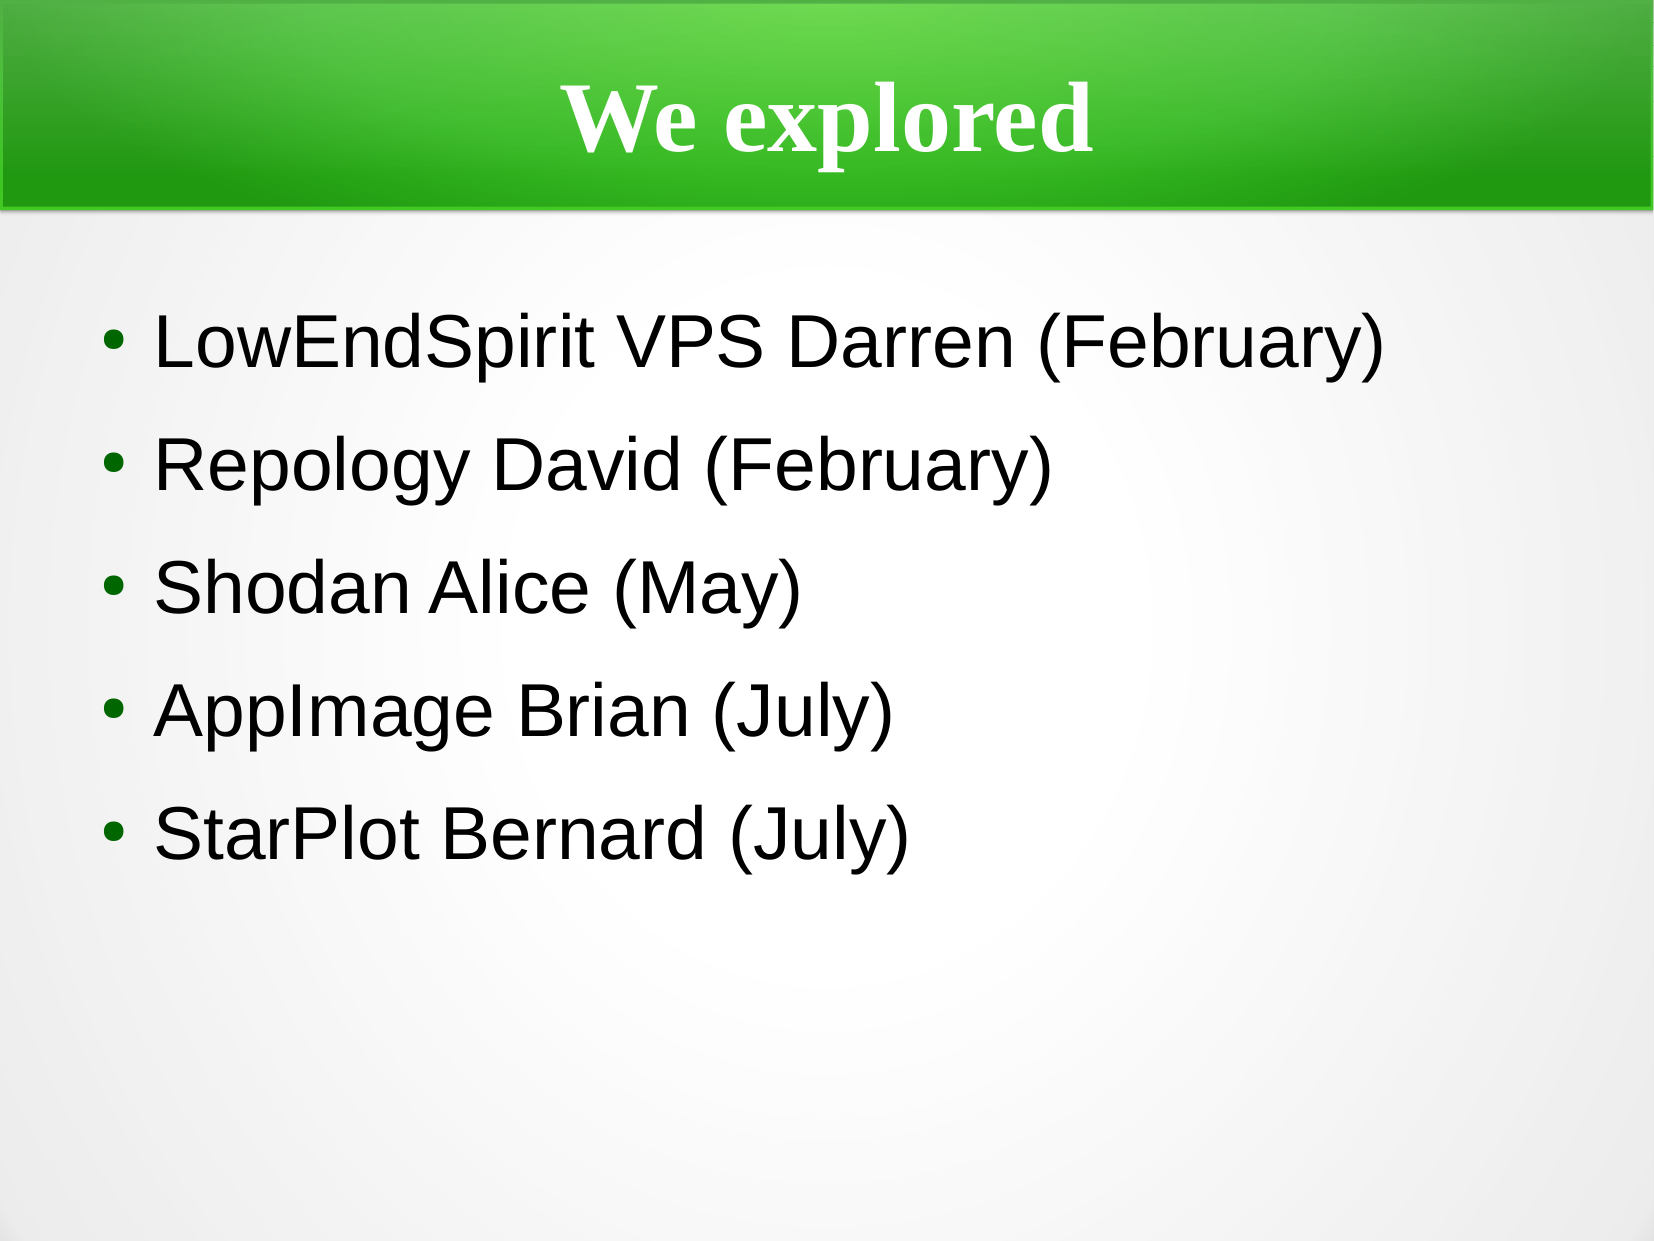

# We explored
LowEndSpirit VPS Darren (February)
Repology David (February)
Shodan Alice (May)
AppImage Brian (July)
StarPlot Bernard (July)